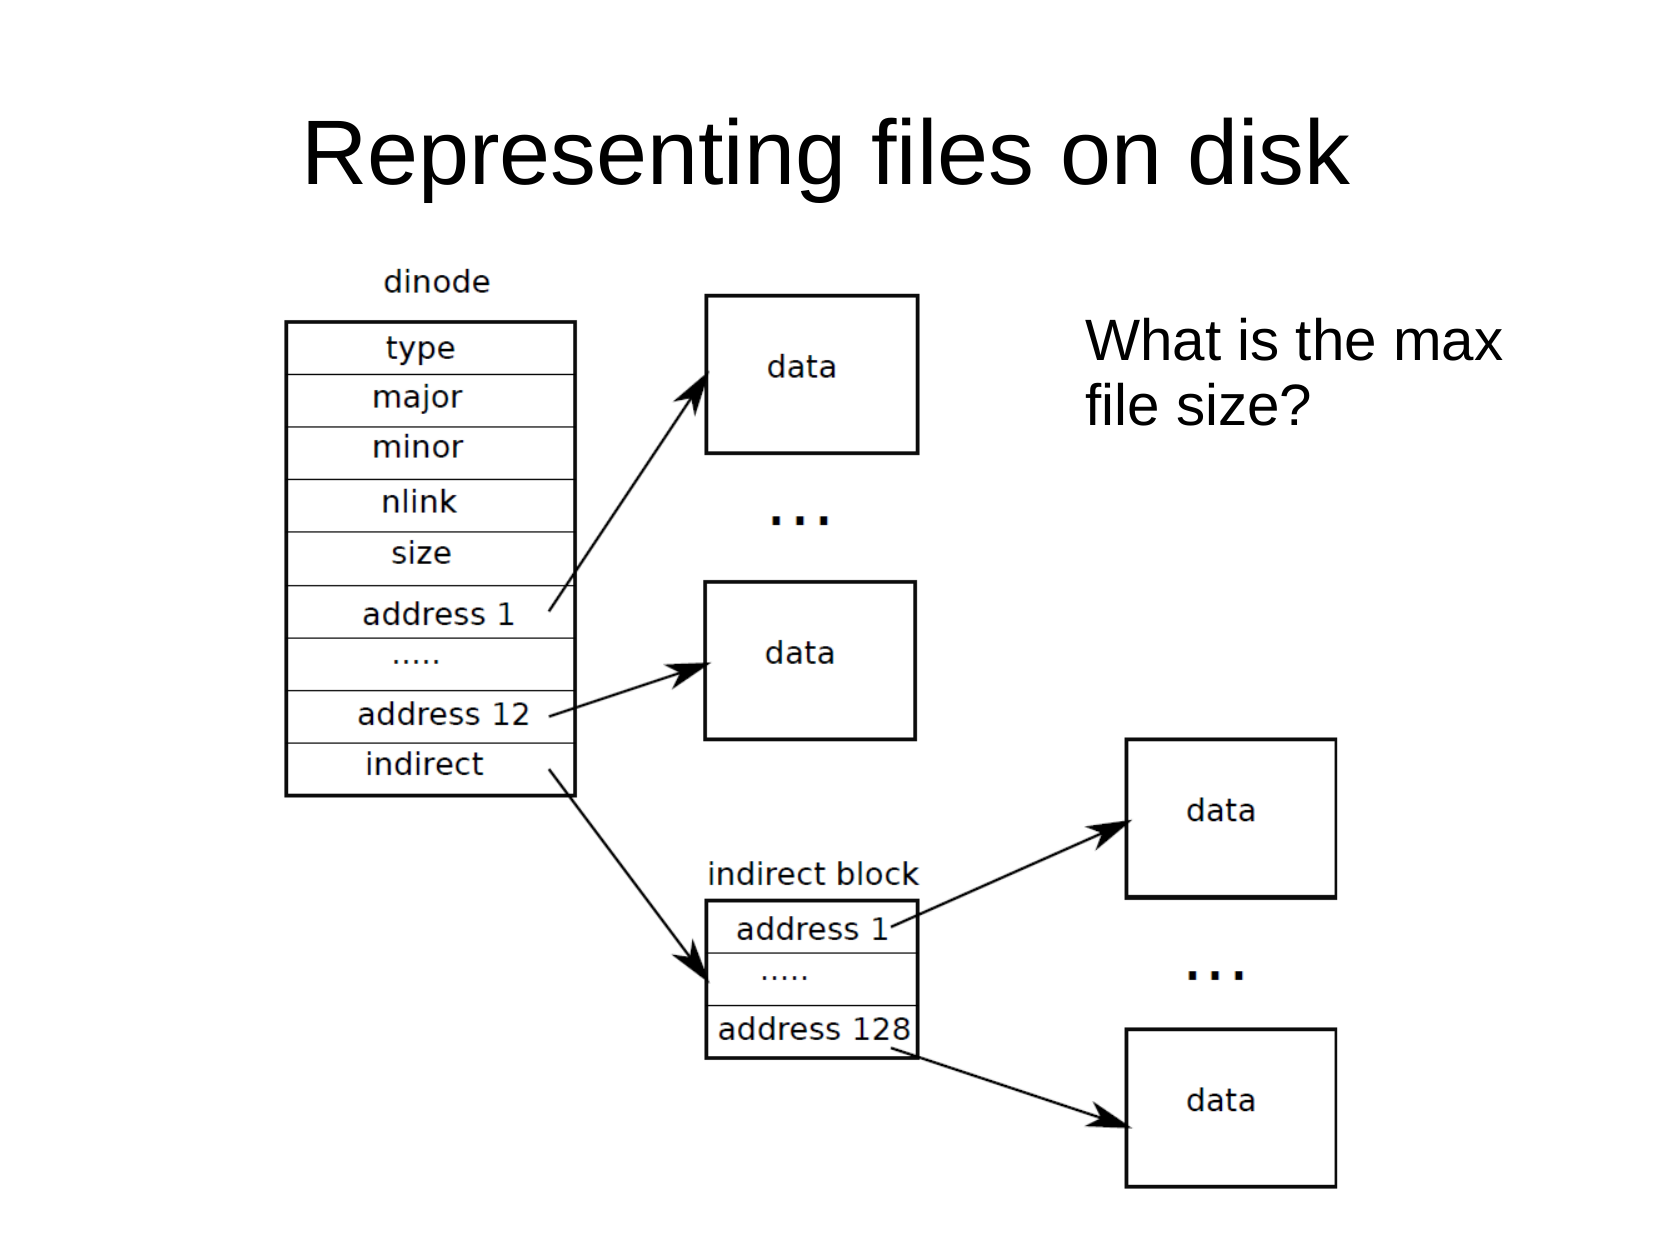

# Representing files on disk
What is the max
file size?